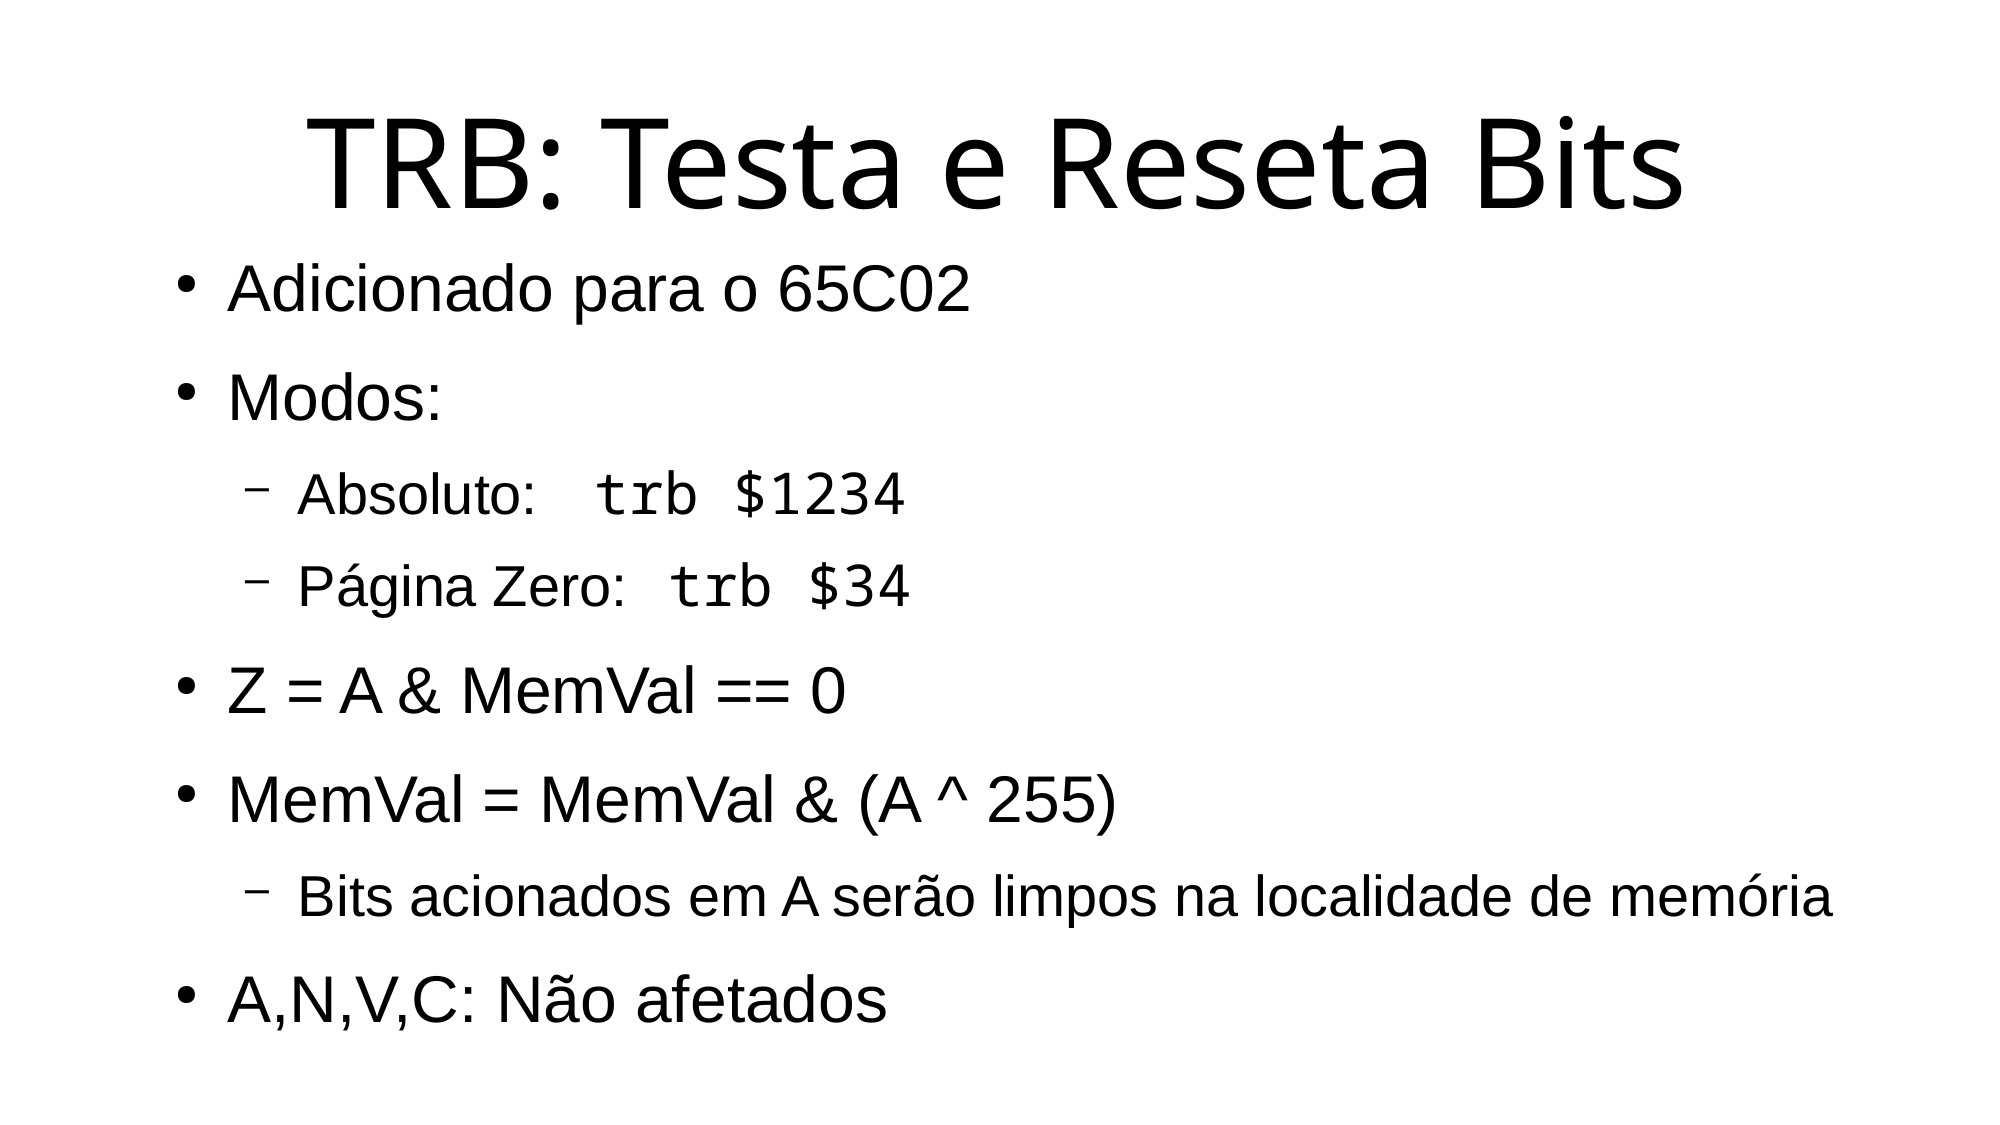

TRB: Testa e Reseta Bits
# Adicionado para o 65C02
Modos:
Absoluto:		trb $1234
Página Zero:		trb $34
Z = A & MemVal == 0
MemVal = MemVal & (A ^ 255)
Bits acionados em A serão limpos na localidade de memória
A,N,V,C: Não afetados